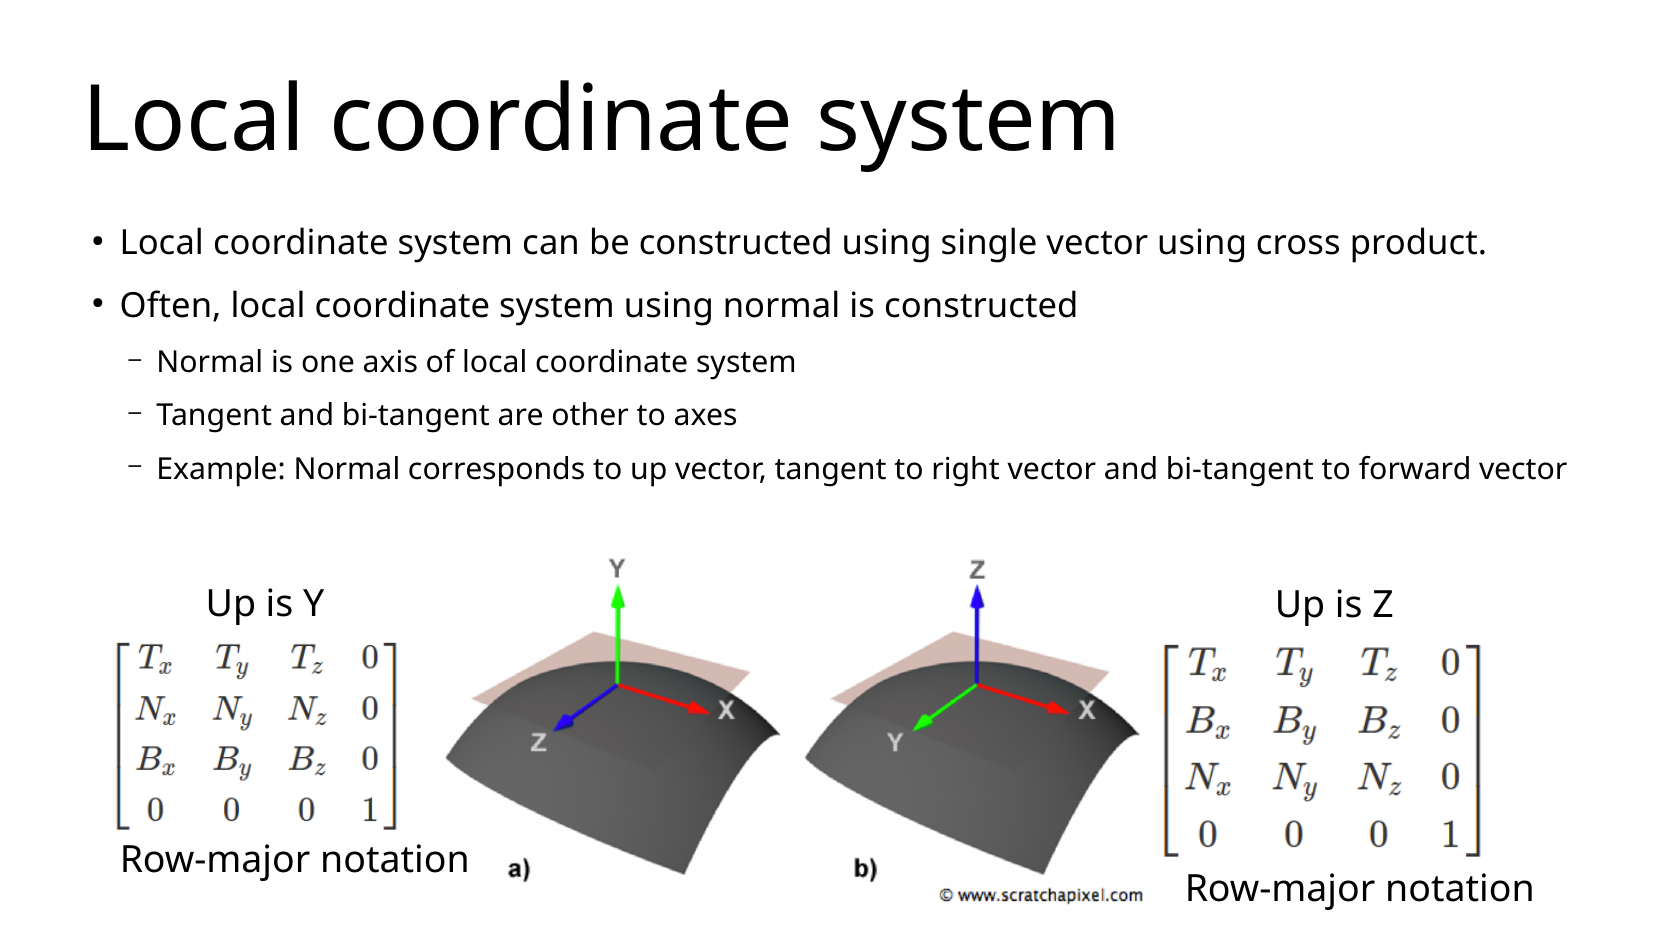

# Local coordinate system
Local coordinate system can be constructed using single vector using cross product.
Often, local coordinate system using normal is constructed
Normal is one axis of local coordinate system
Tangent and bi-tangent are other to axes
Example: Normal corresponds to up vector, tangent to right vector and bi-tangent to forward vector
Up is Y
Up is Z
Row-major notation
Row-major notation